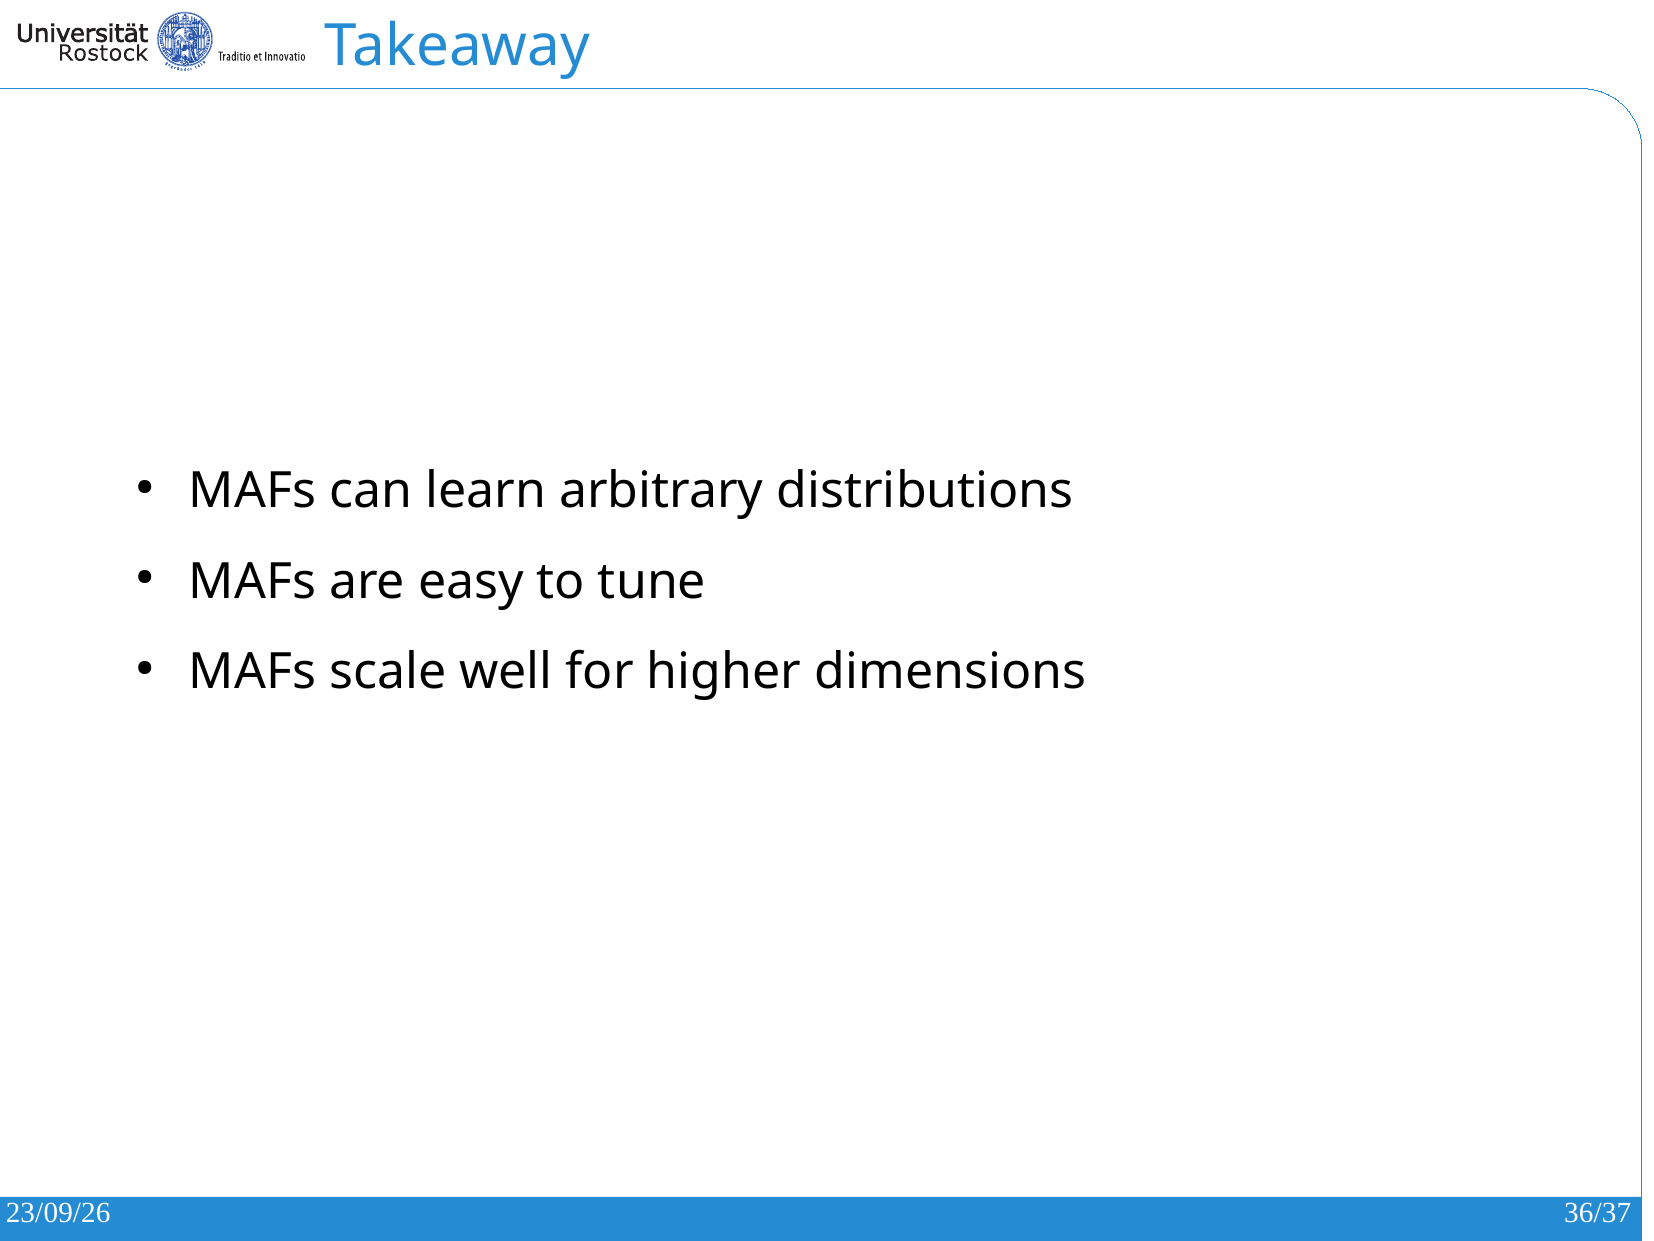

# Takeaway
MAFs can learn arbitrary distributions
MAFs are easy to tune
MAFs scale well for higher dimensions